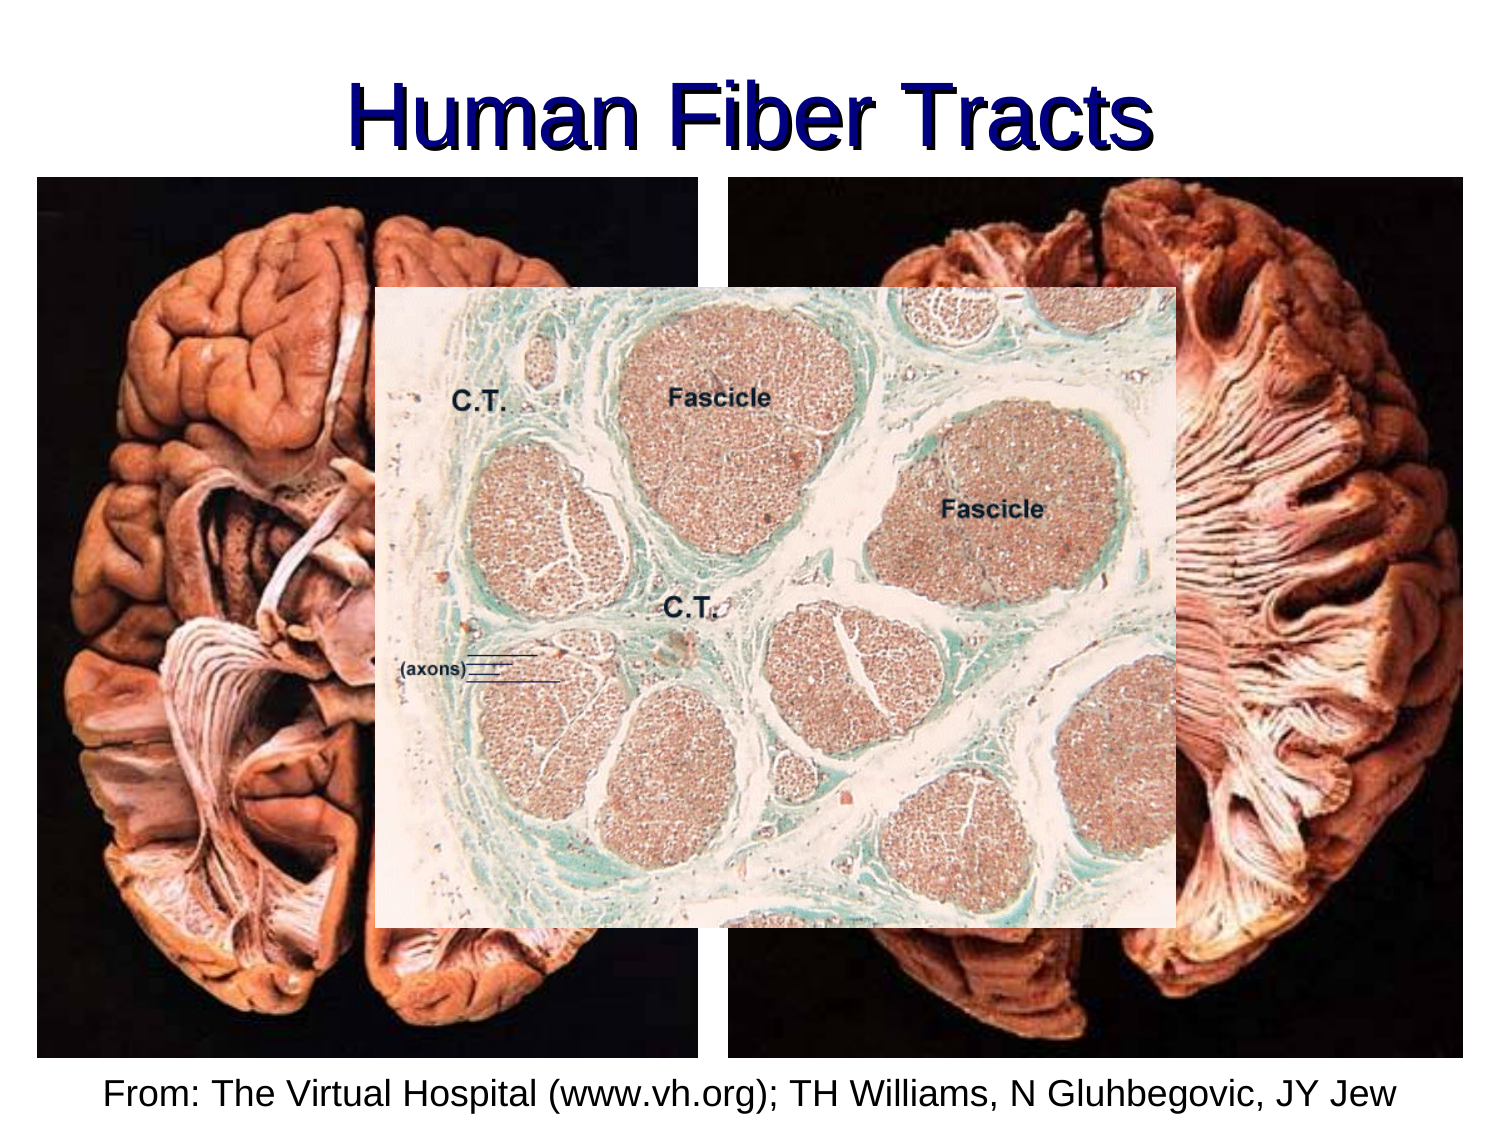

# Human Fiber Tracts
From: The Virtual Hospital (www.vh.org); TH Williams, N Gluhbegovic, JY Jew